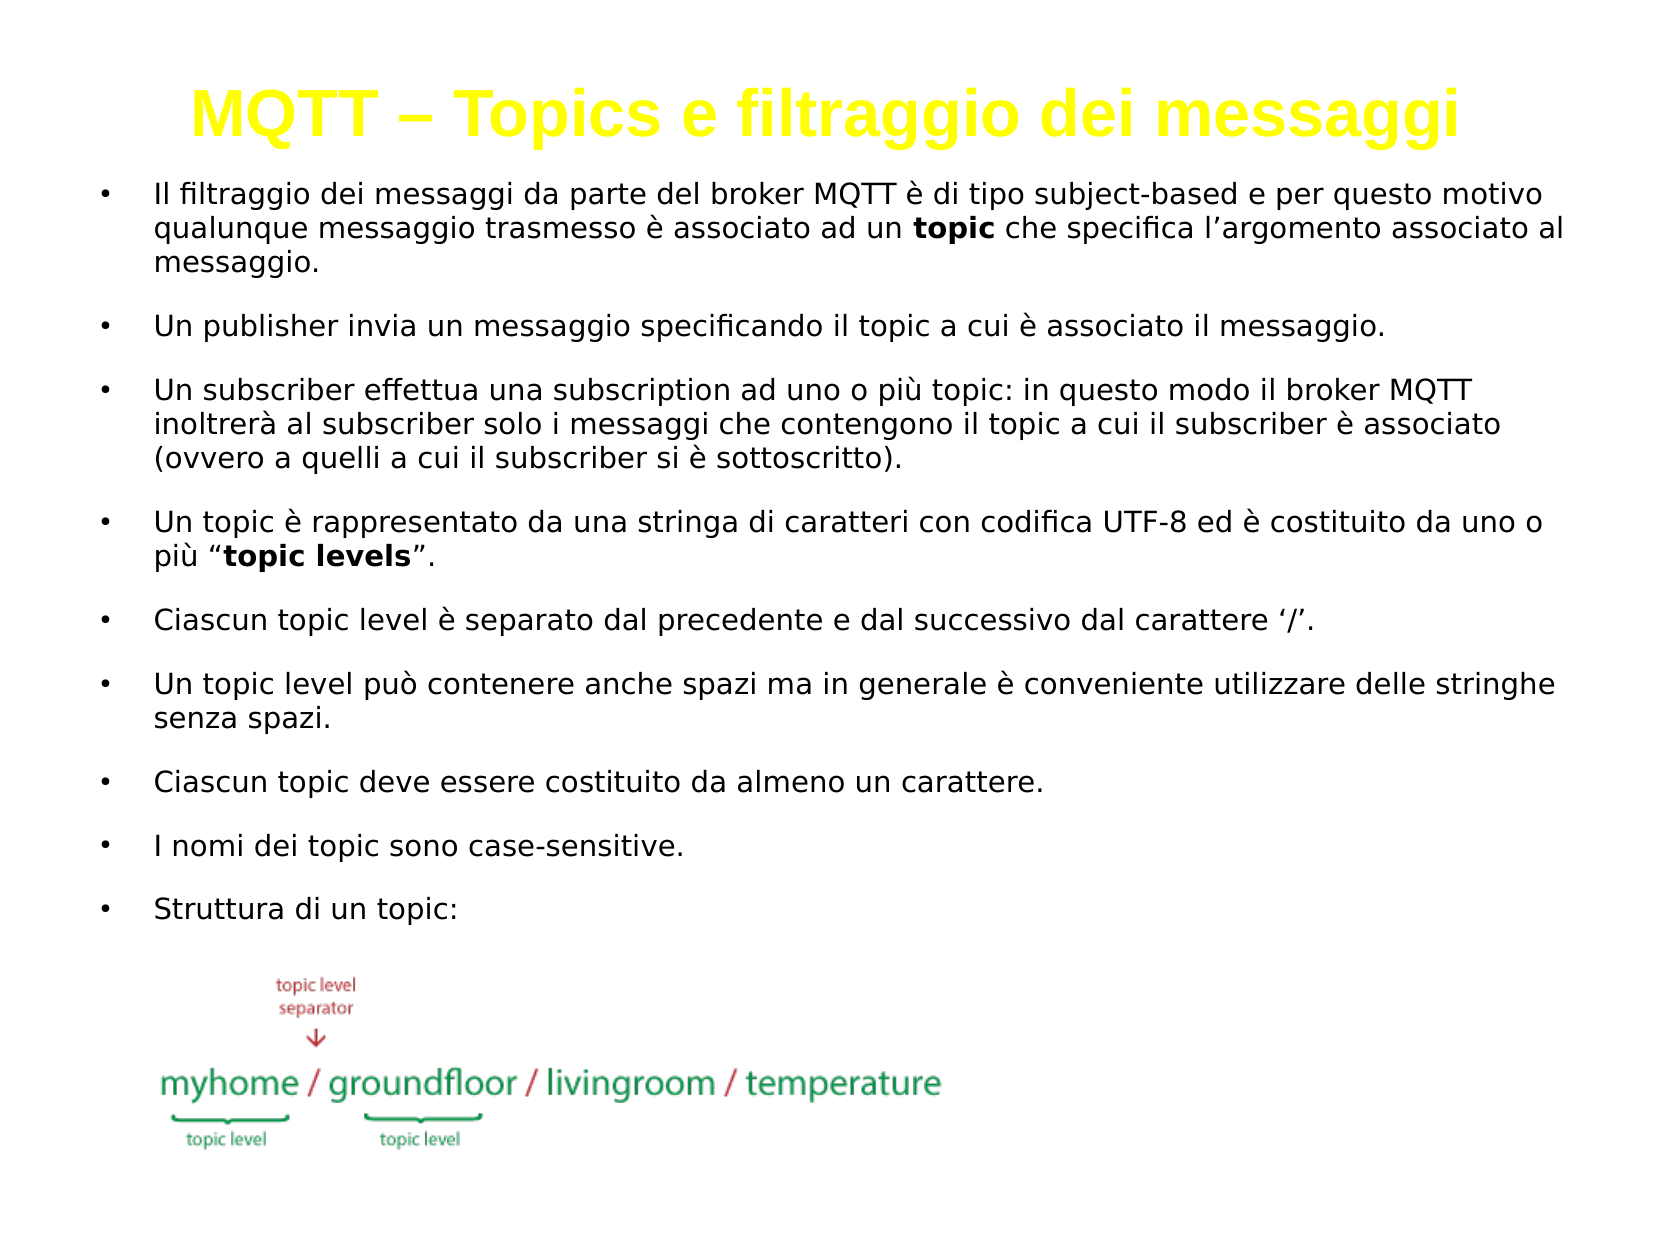

# MQTT – Topics e filtraggio dei messaggi
Il filtraggio dei messaggi da parte del broker MQTT è di tipo subject-based e per questo motivo qualunque messaggio trasmesso è associato ad un topic che specifica l’argomento associato al messaggio.
Un publisher invia un messaggio specificando il topic a cui è associato il messaggio.
Un subscriber effettua una subscription ad uno o più topic: in questo modo il broker MQTT inoltrerà al subscriber solo i messaggi che contengono il topic a cui il subscriber è associato (ovvero a quelli a cui il subscriber si è sottoscritto).
Un topic è rappresentato da una stringa di caratteri con codifica UTF-8 ed è costituito da uno o più “topic levels”.
Ciascun topic level è separato dal precedente e dal successivo dal carattere ‘/’.
Un topic level può contenere anche spazi ma in generale è conveniente utilizzare delle stringhe senza spazi.
Ciascun topic deve essere costituito da almeno un carattere.
I nomi dei topic sono case-sensitive.
Struttura di un topic: